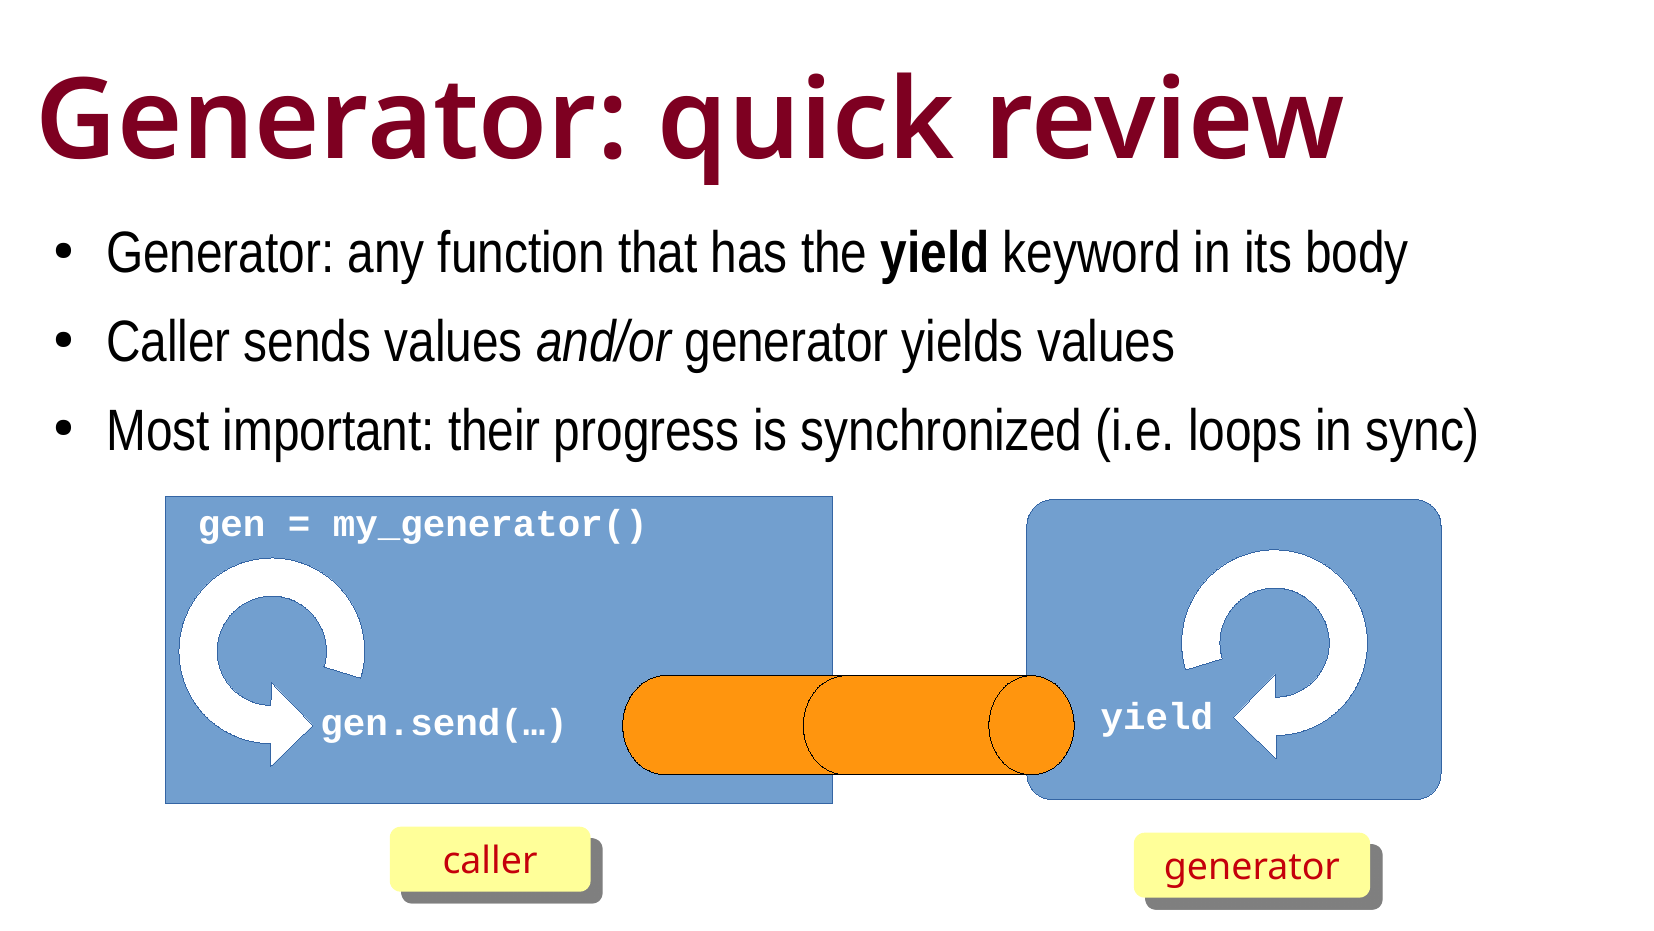

# Generator: quick review
Generator: any function that has the yield keyword in its body
Caller sends values and/or generator yields values
Most important: their progress is synchronized (i.e. loops in sync)
gen = my_generator()
yield
gen.send(…)
caller
generator